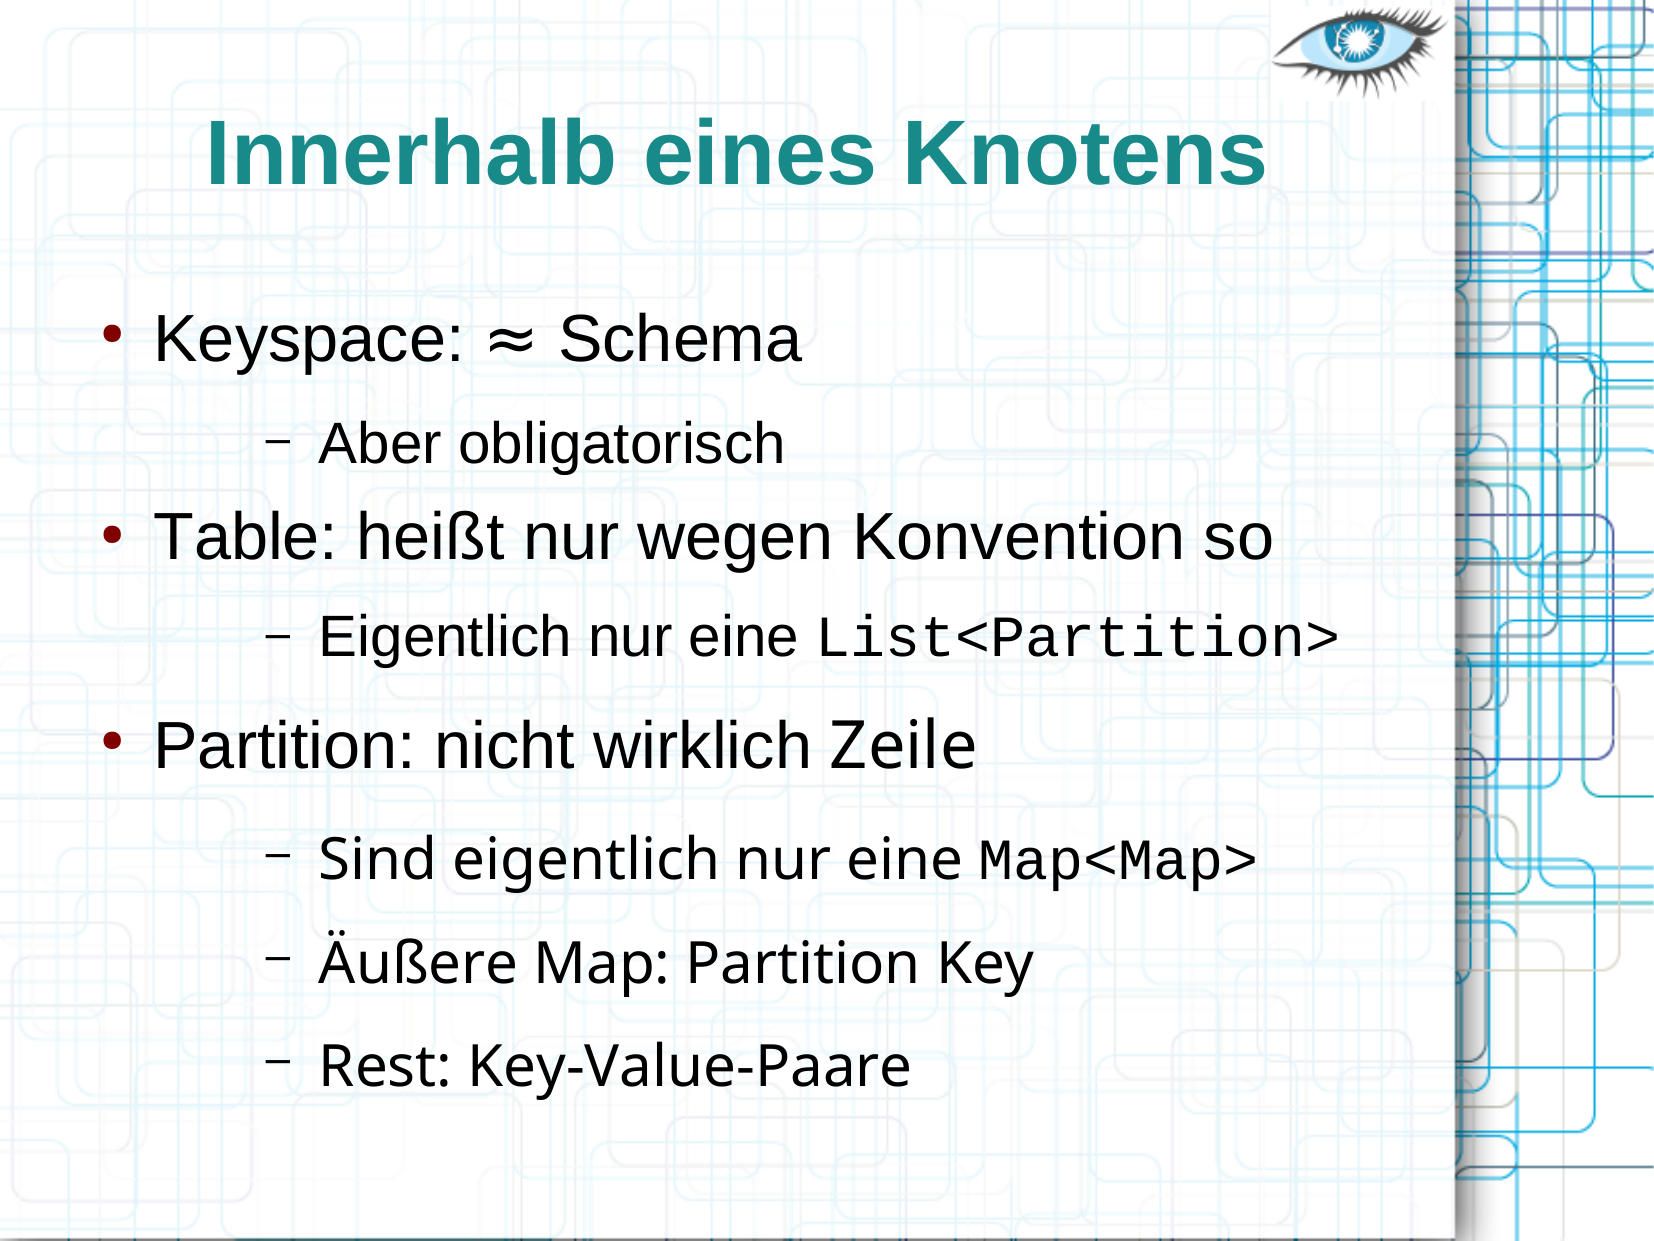

# Innerhalb eines Knotens
Keyspace: ≈ Schema
Aber obligatorisch
Table: heißt nur wegen Konvention so
Eigentlich nur eine List<Partition>
Partition: nicht wirklich Zeile
Sind eigentlich nur eine Map<Map>
Äußere Map: Partition Key
Rest: Key-Value-Paare